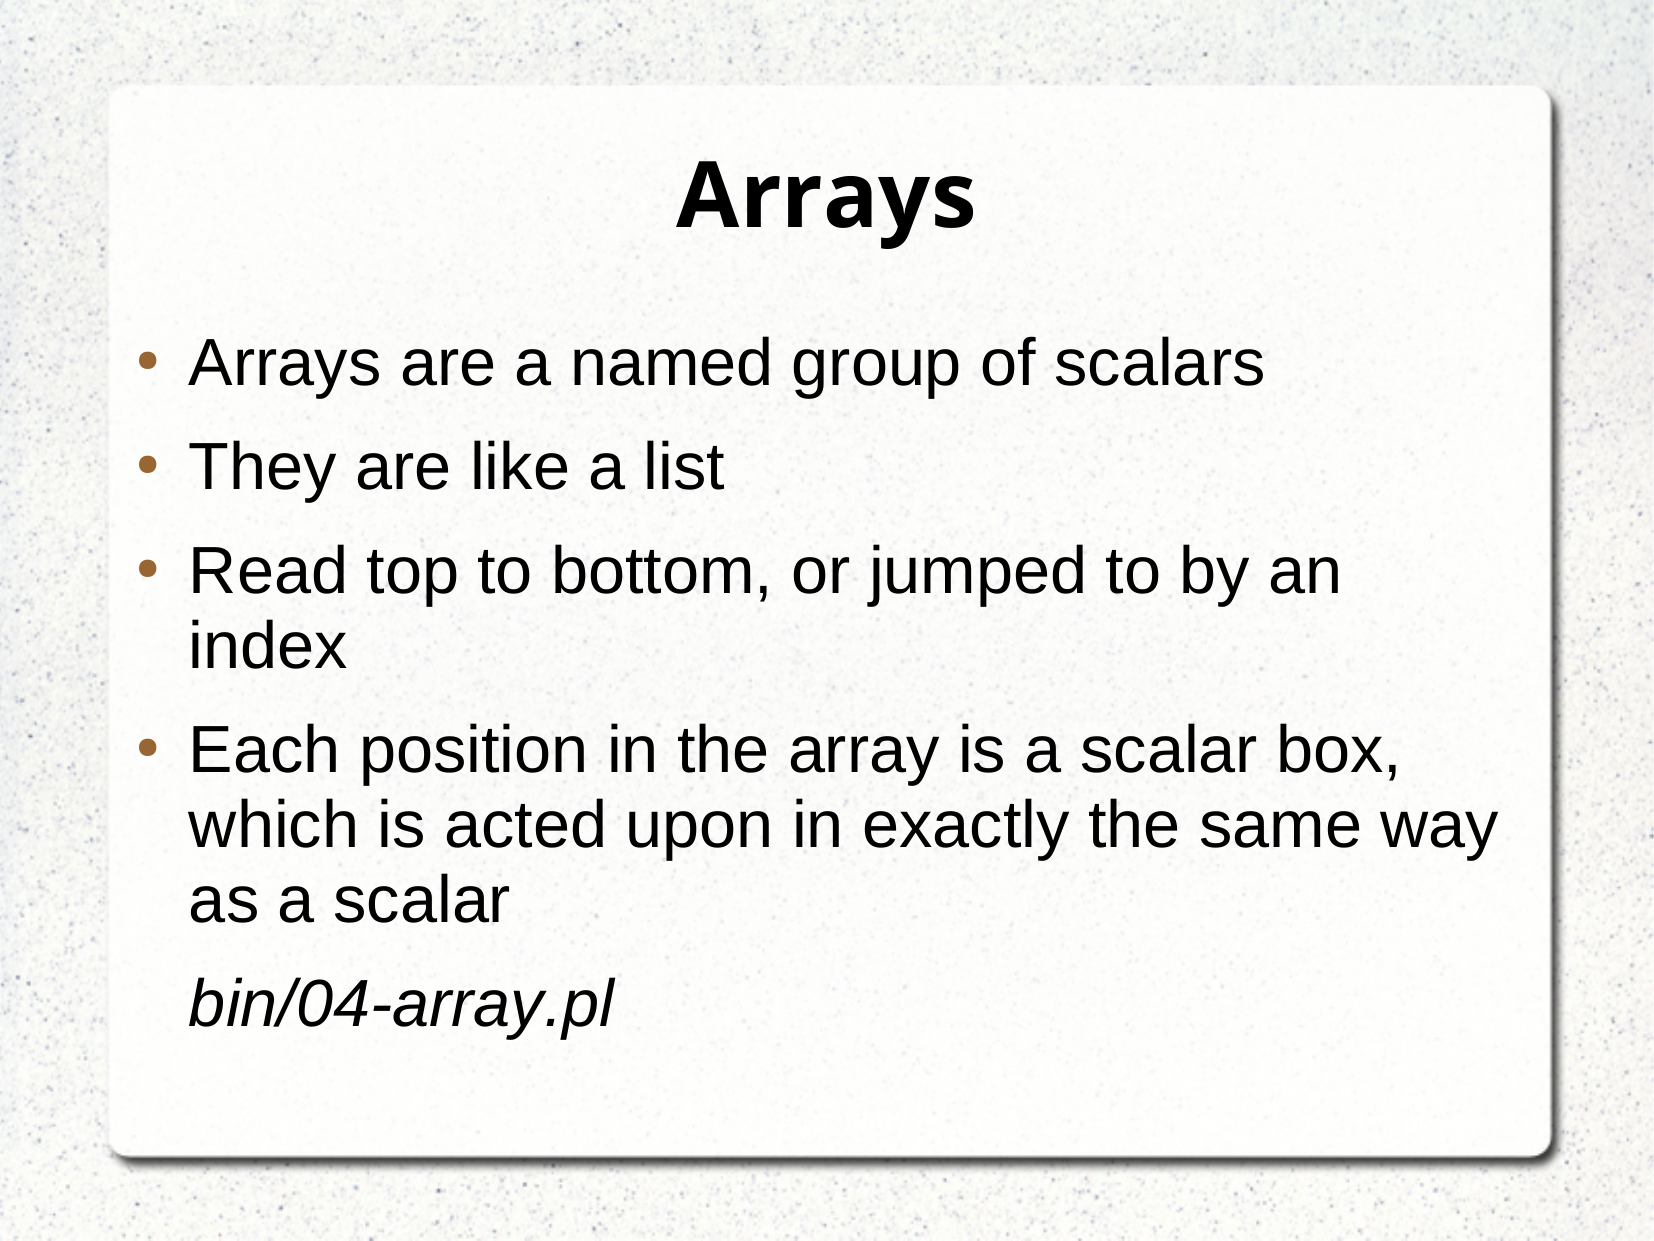

# Arrays
Arrays are a named group of scalars
They are like a list
Read top to bottom, or jumped to by an index
Each position in the array is a scalar box, which is acted upon in exactly the same way as a scalar
bin/04-array.pl